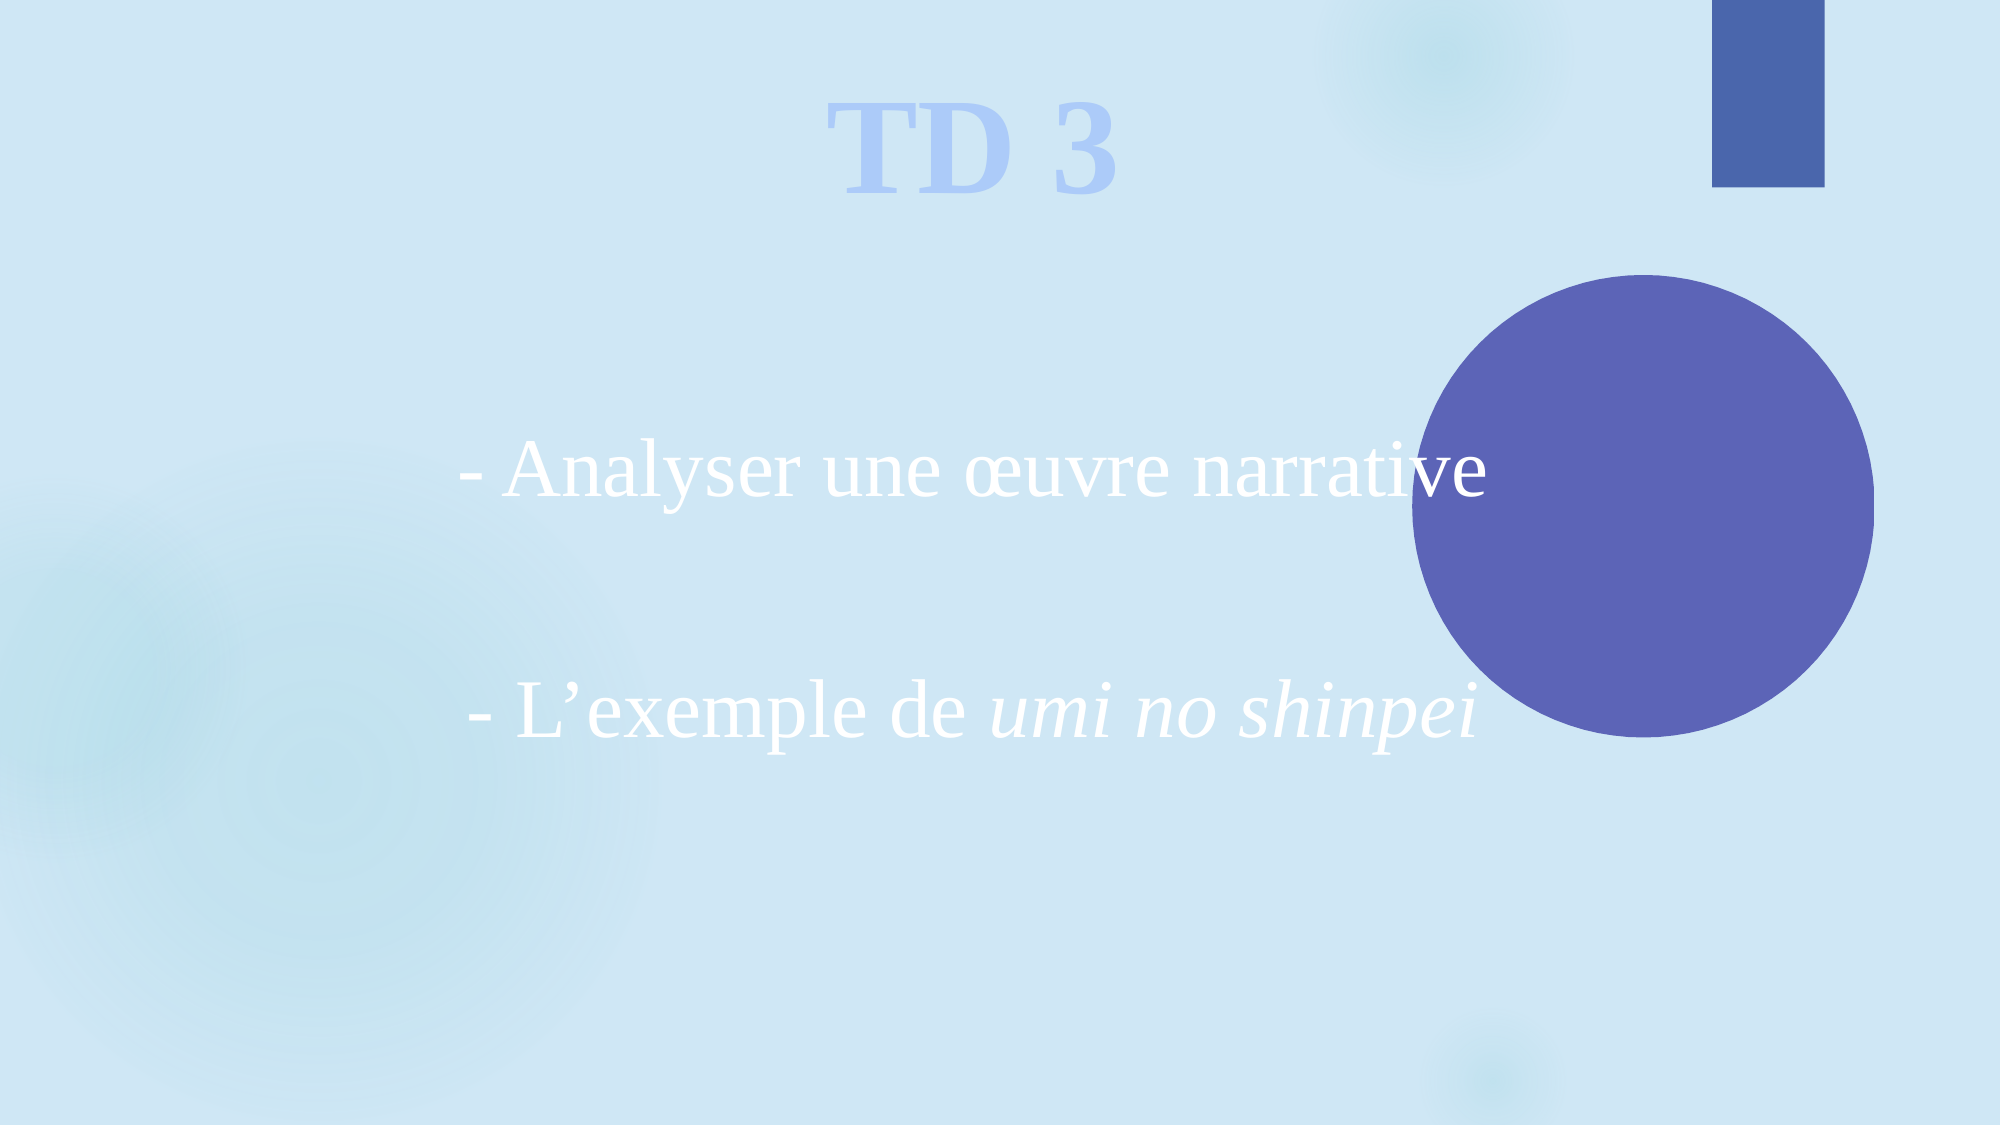

# TD 3
- Analyser une œuvre narrative
- L’exemple de umi no shinpei